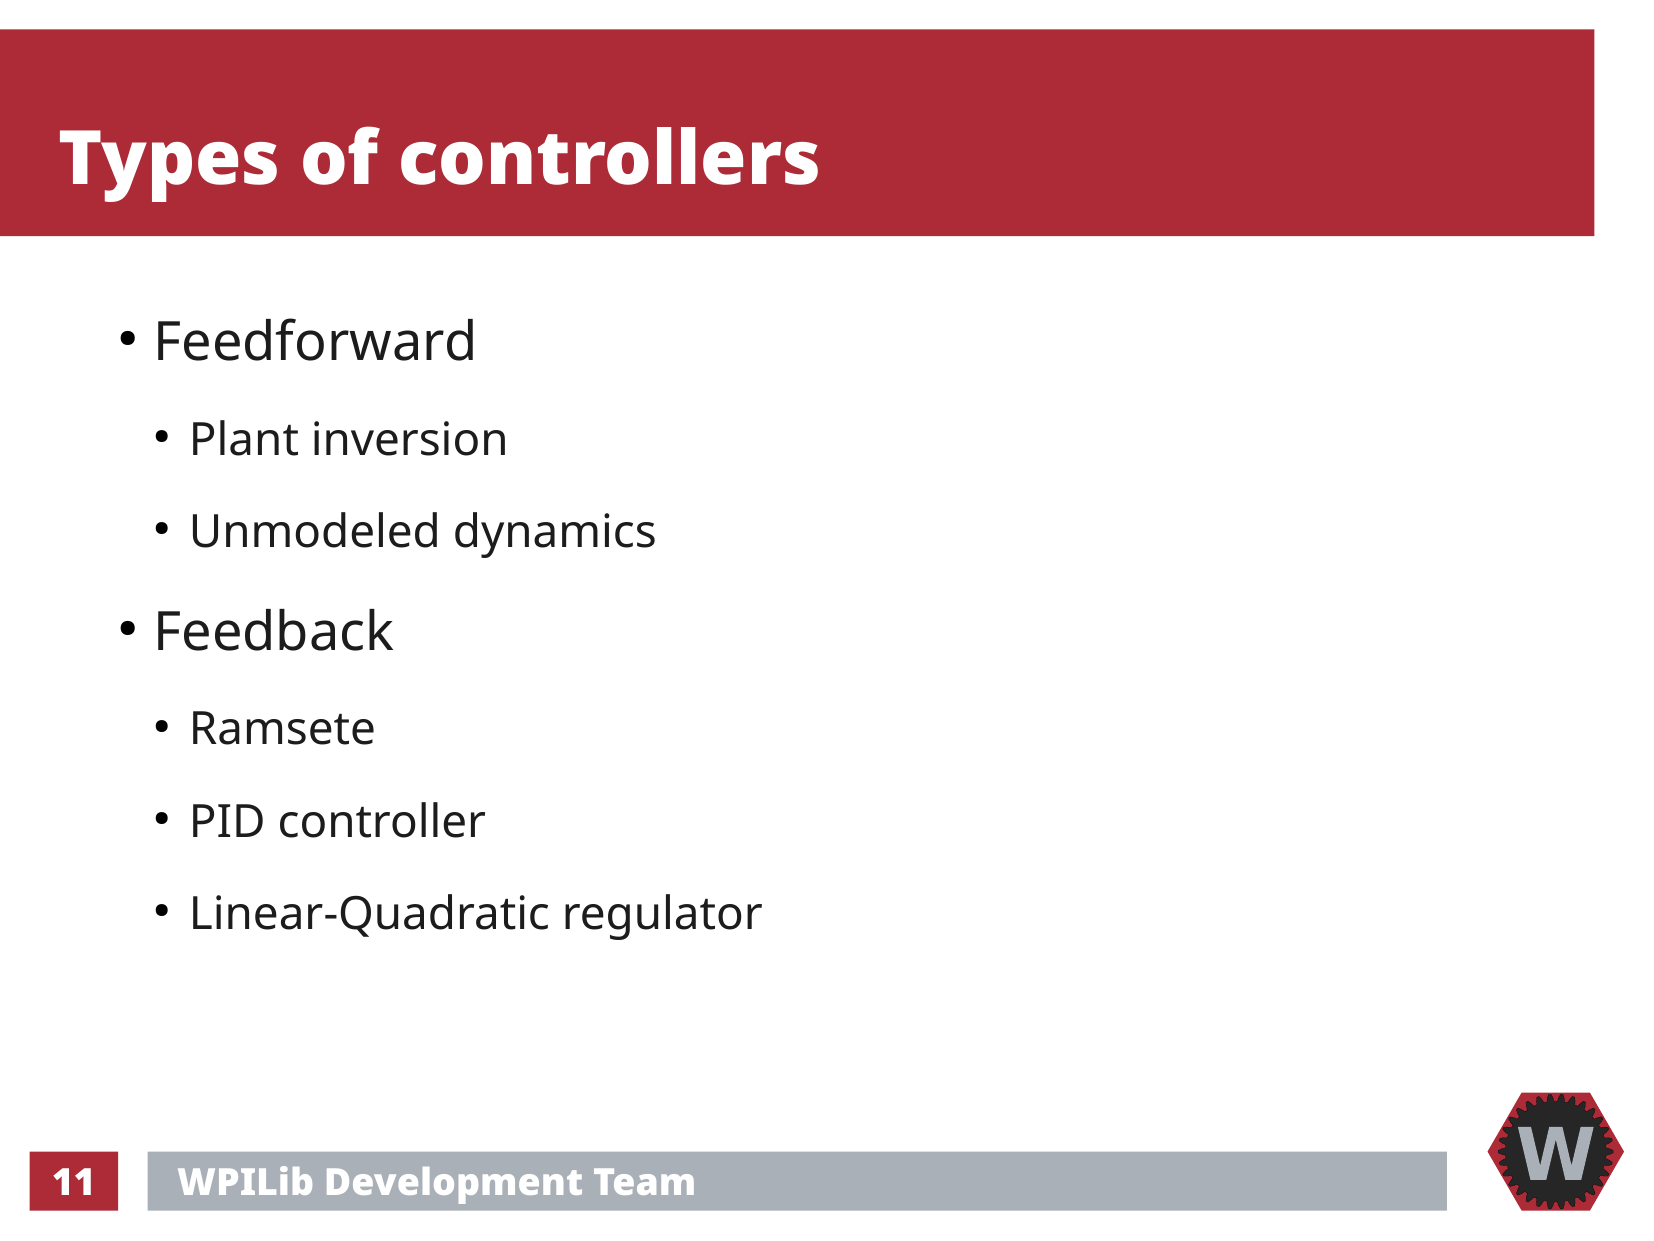

# Types of controllers
Feedforward
Plant inversion
Unmodeled dynamics
Feedback
Ramsete
PID controller
Linear-Quadratic regulator